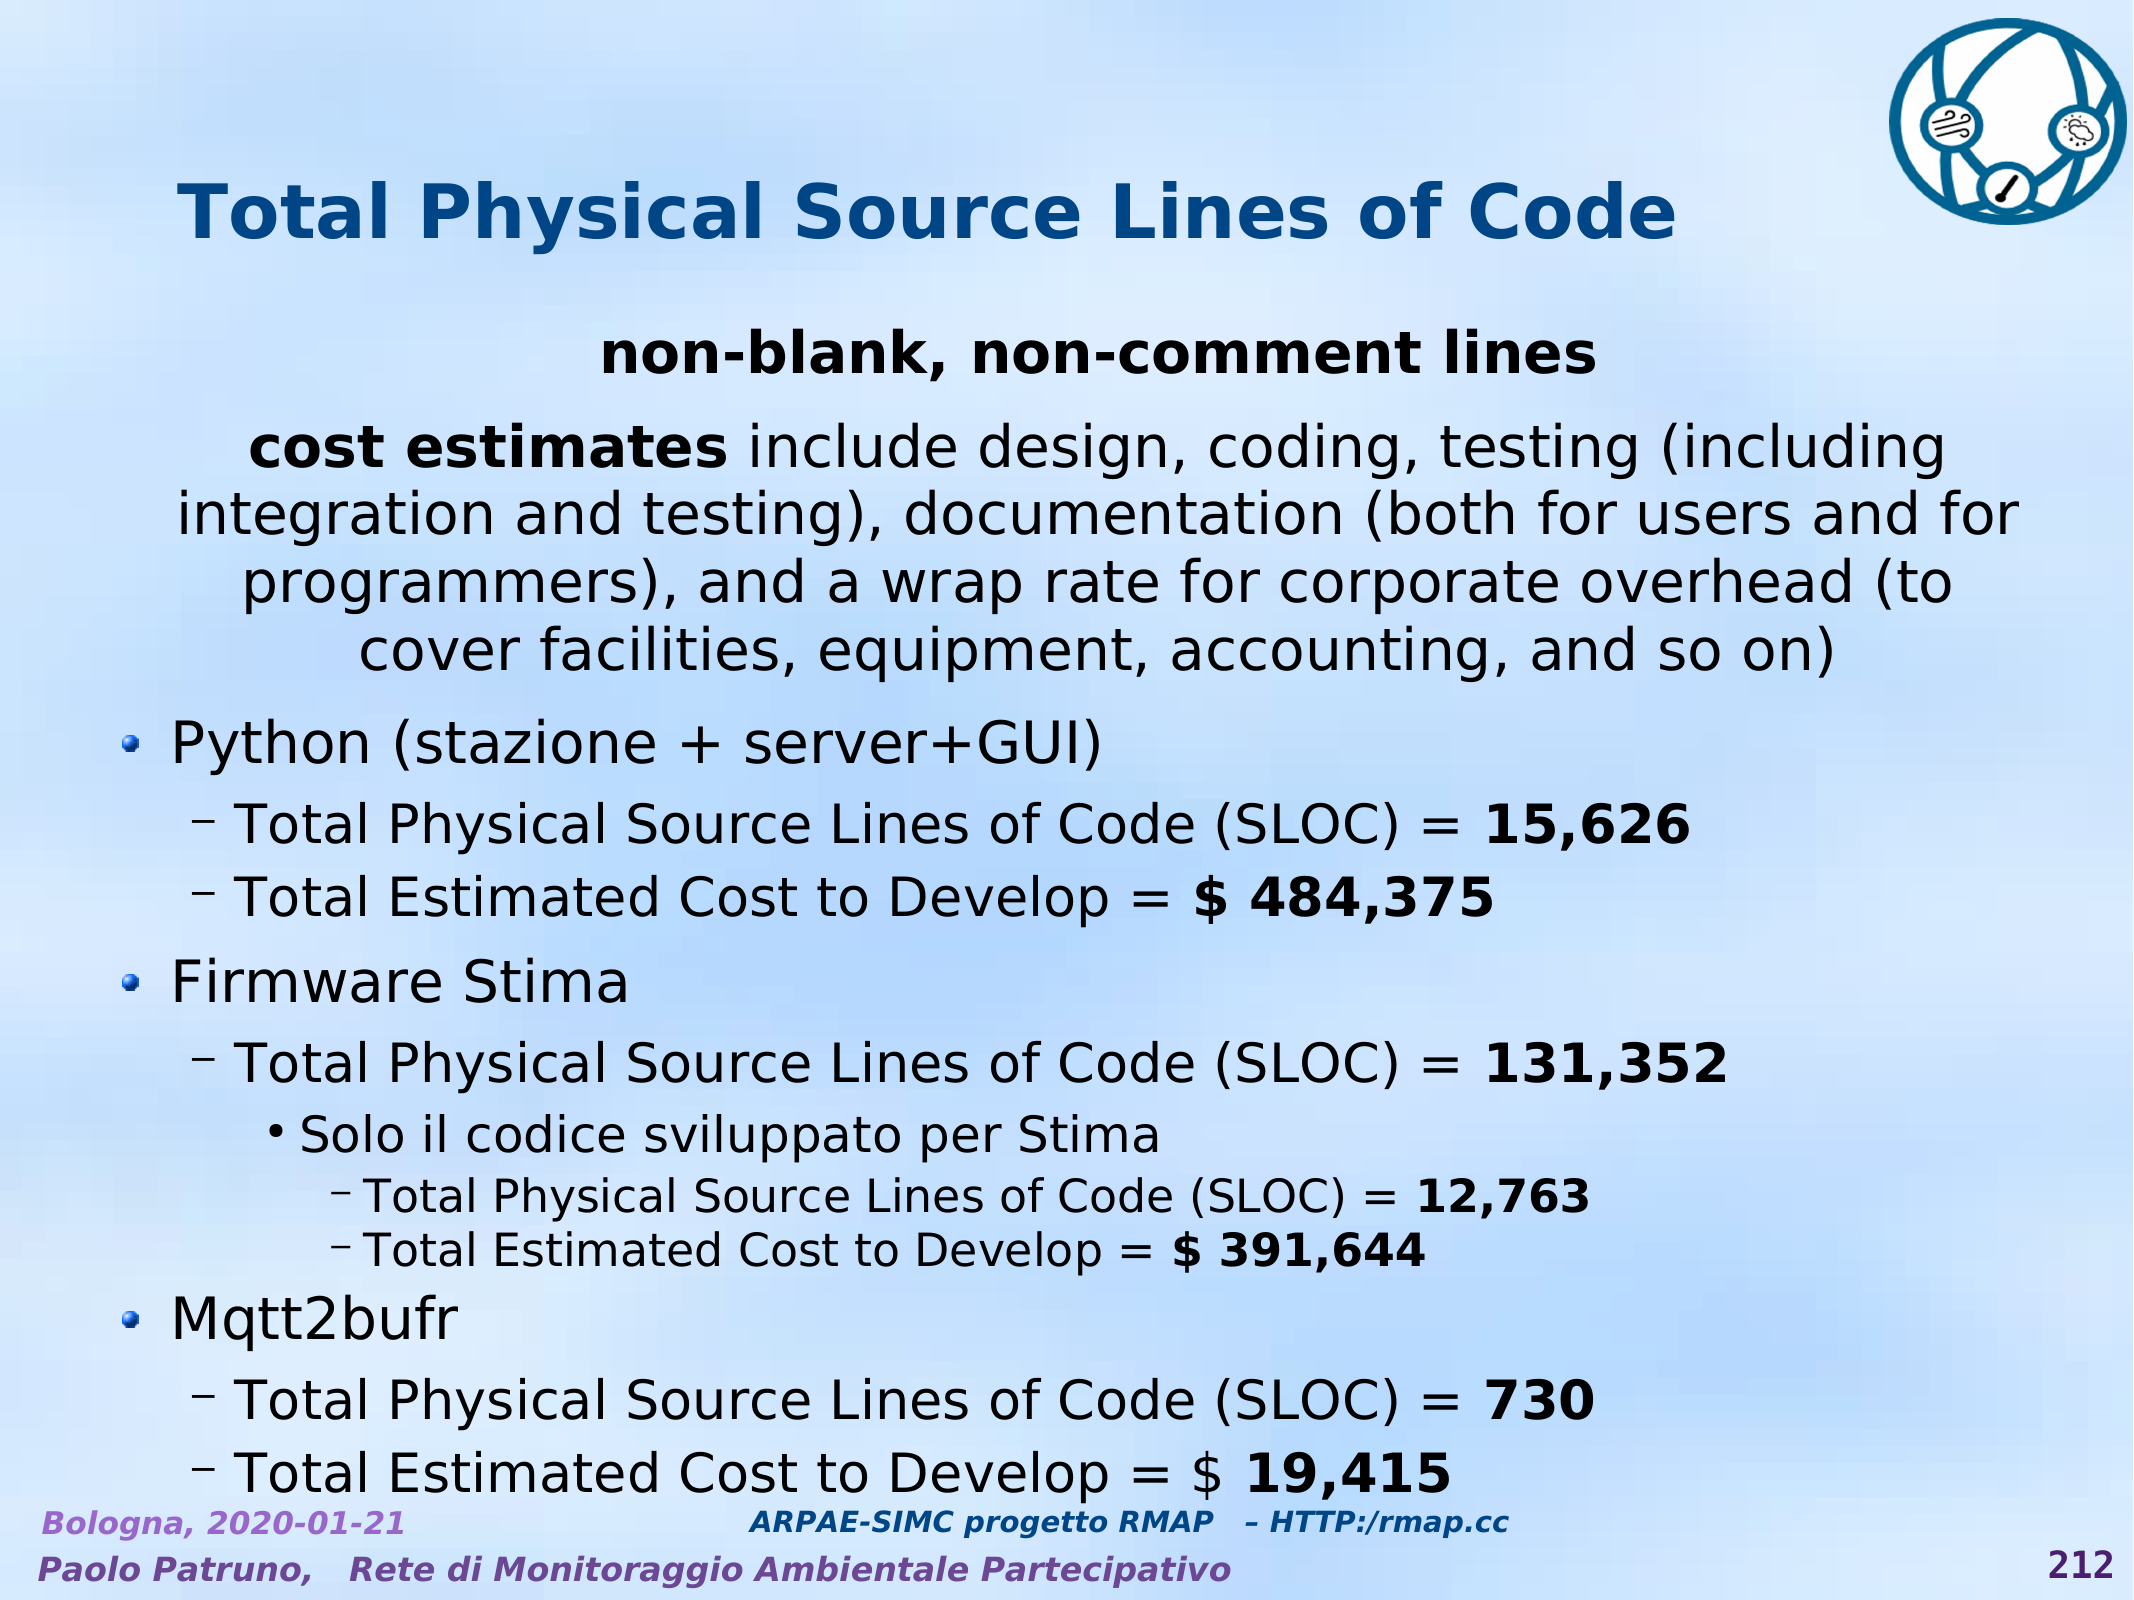

# Total Physical Source Lines of Code
non-blank, non-comment lines
cost estimates include design, coding, testing (including integration and testing), documentation (both for users and for programmers), and a wrap rate for corporate overhead (to cover facilities, equipment, accounting, and so on)
Python (stazione + server+GUI)
Total Physical Source Lines of Code (SLOC) = 15,626
Total Estimated Cost to Develop = $ 484,375
Firmware Stima
Total Physical Source Lines of Code (SLOC) = 131,352
Solo il codice sviluppato per Stima
Total Physical Source Lines of Code (SLOC) = 12,763
Total Estimated Cost to Develop = $ 391,644
Mqtt2bufr
Total Physical Source Lines of Code (SLOC) = 730
Total Estimated Cost to Develop = $ 19,415